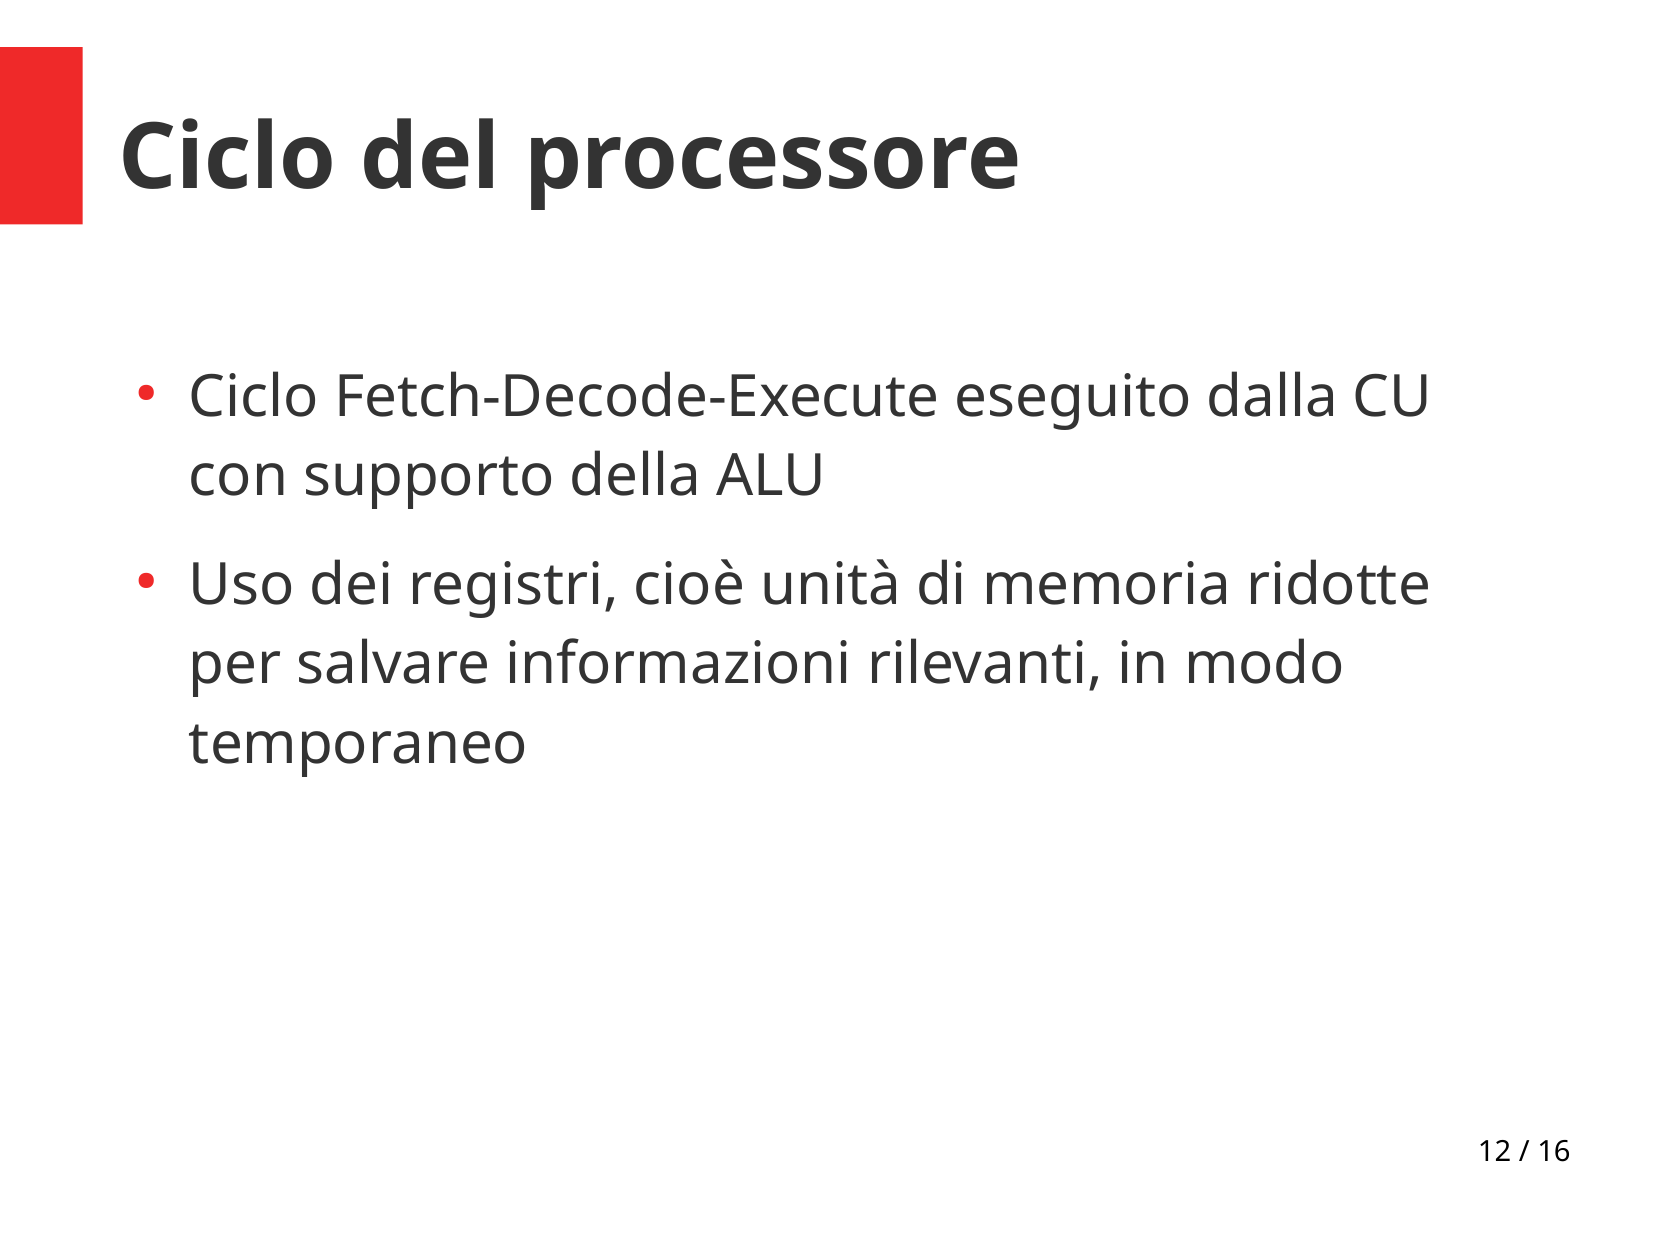

# Ciclo del processore
Ciclo Fetch-Decode-Execute eseguito dalla CU con supporto della ALU
Uso dei registri, cioè unità di memoria ridotte per salvare informazioni rilevanti, in modo temporaneo
12